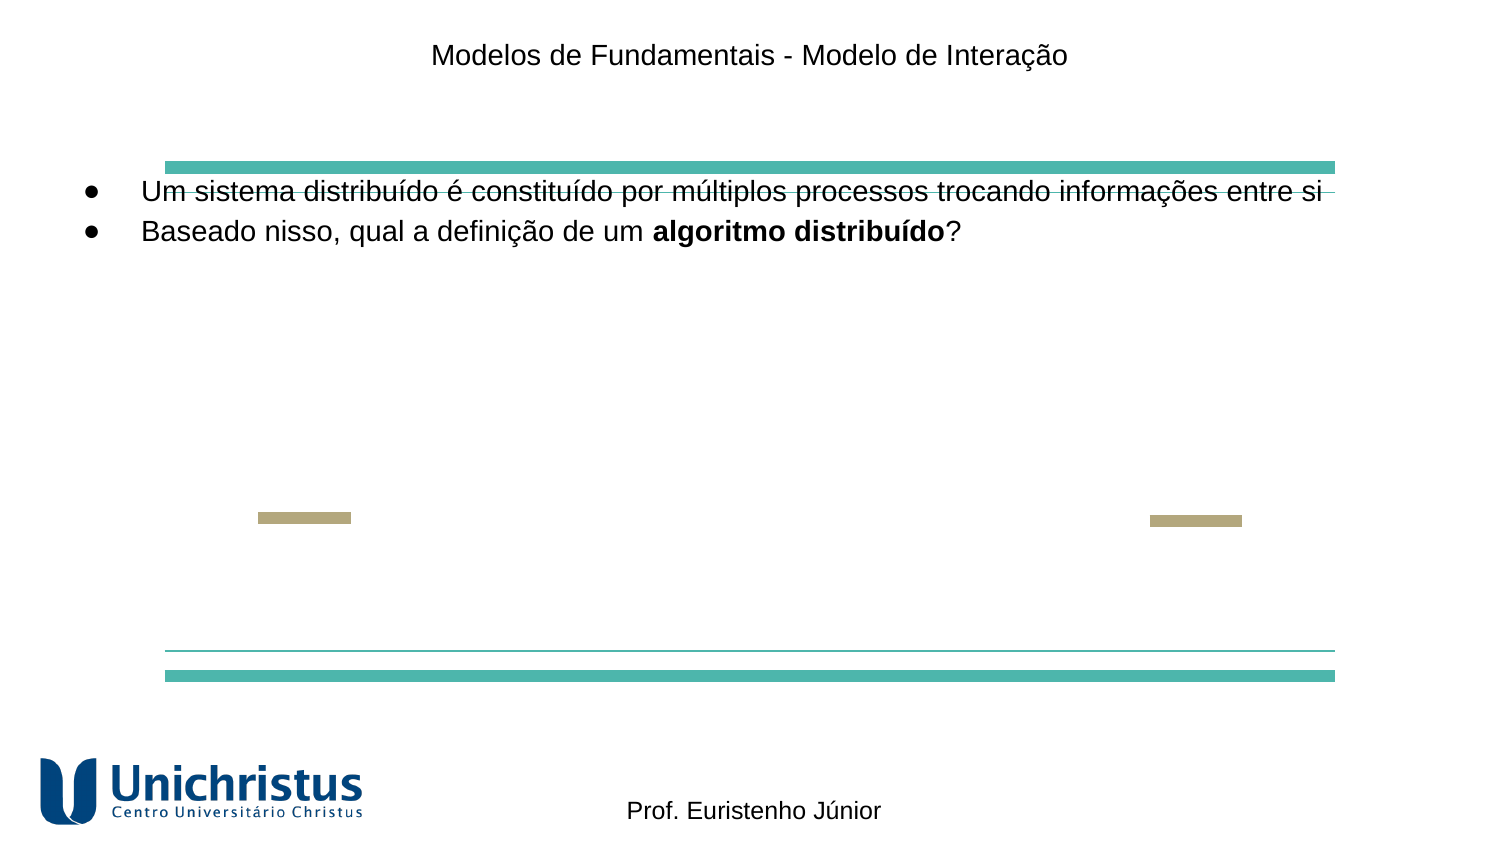

# Modelos de Fundamentais - Modelo de Interação
Um sistema distribuído é constituído por múltiplos processos trocando informações entre si
Baseado nisso, qual a definição de um algoritmo distribuído?